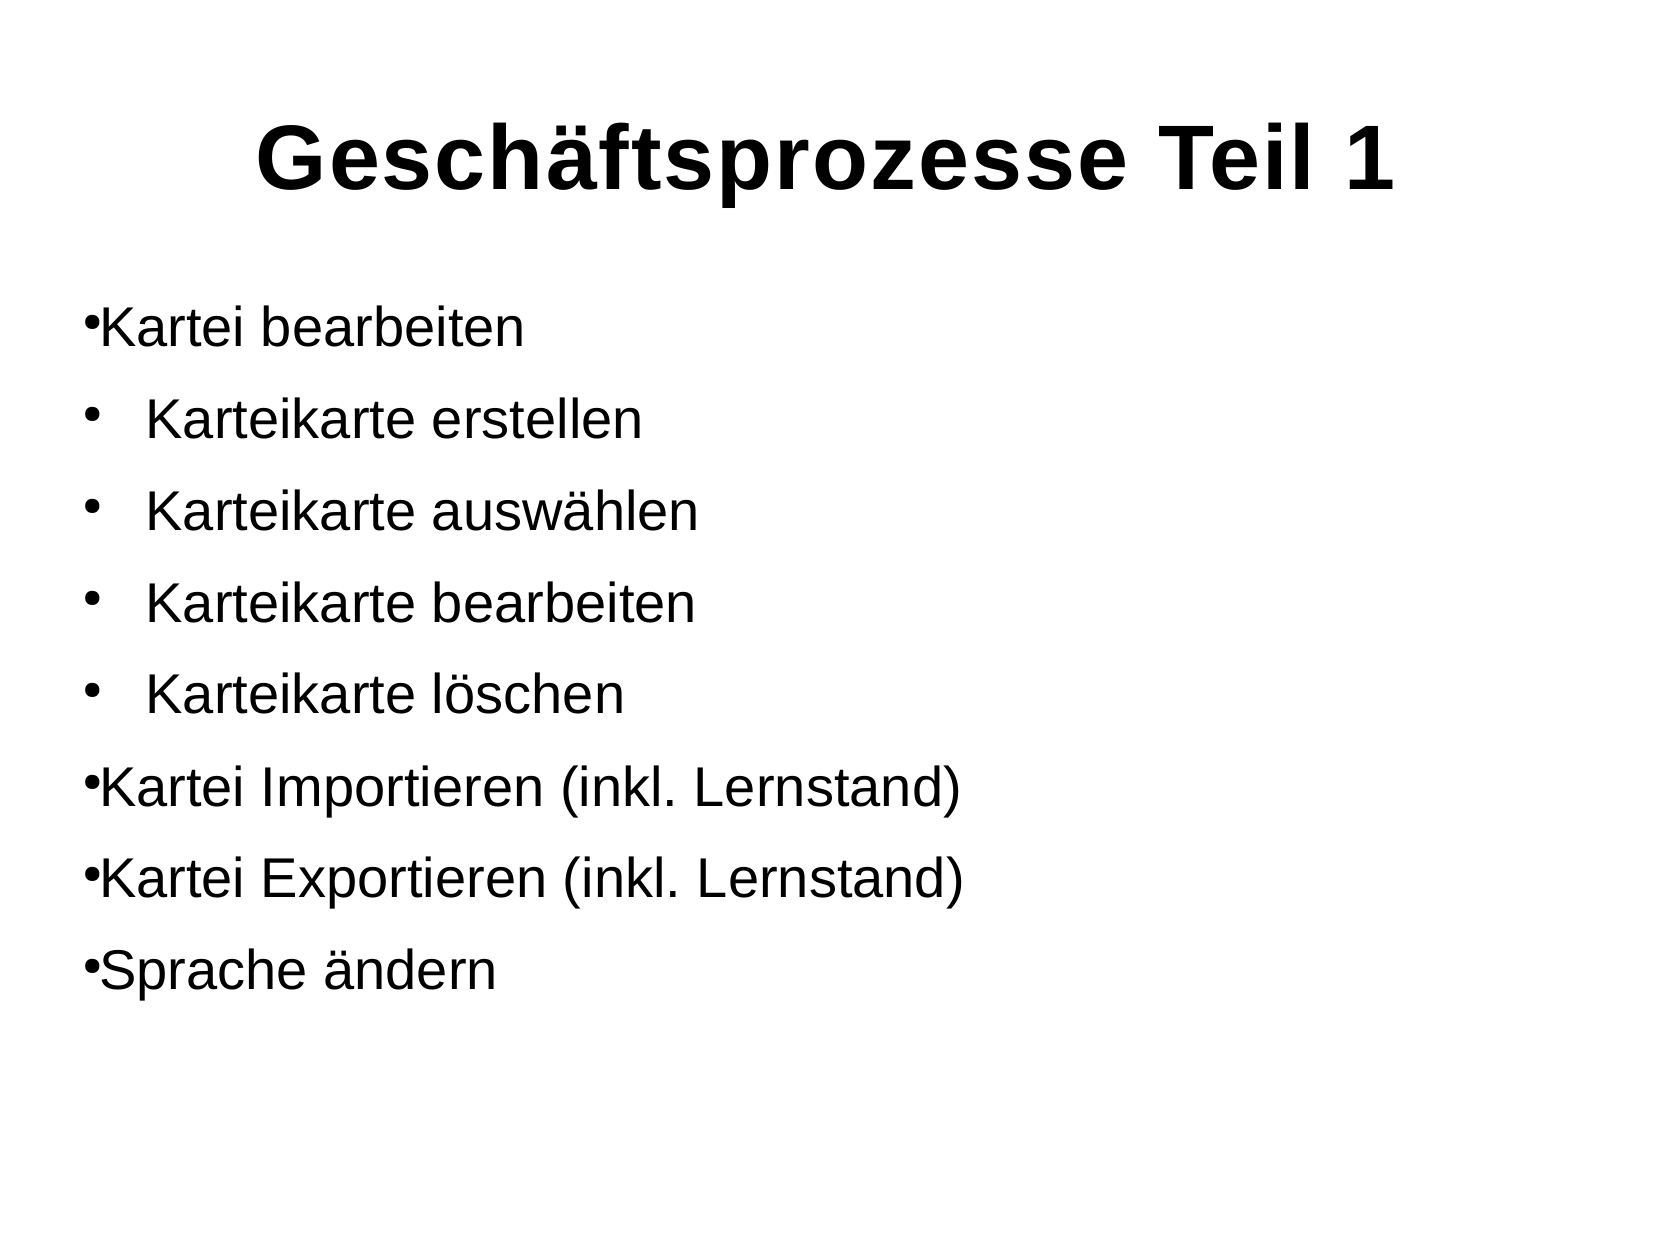

# Geschäftsprozesse Teil 1
Kartei bearbeiten
	Karteikarte erstellen
	Karteikarte auswählen
	Karteikarte bearbeiten
	Karteikarte löschen
Kartei Importieren (inkl. Lernstand)
Kartei Exportieren (inkl. Lernstand)
Sprache ändern